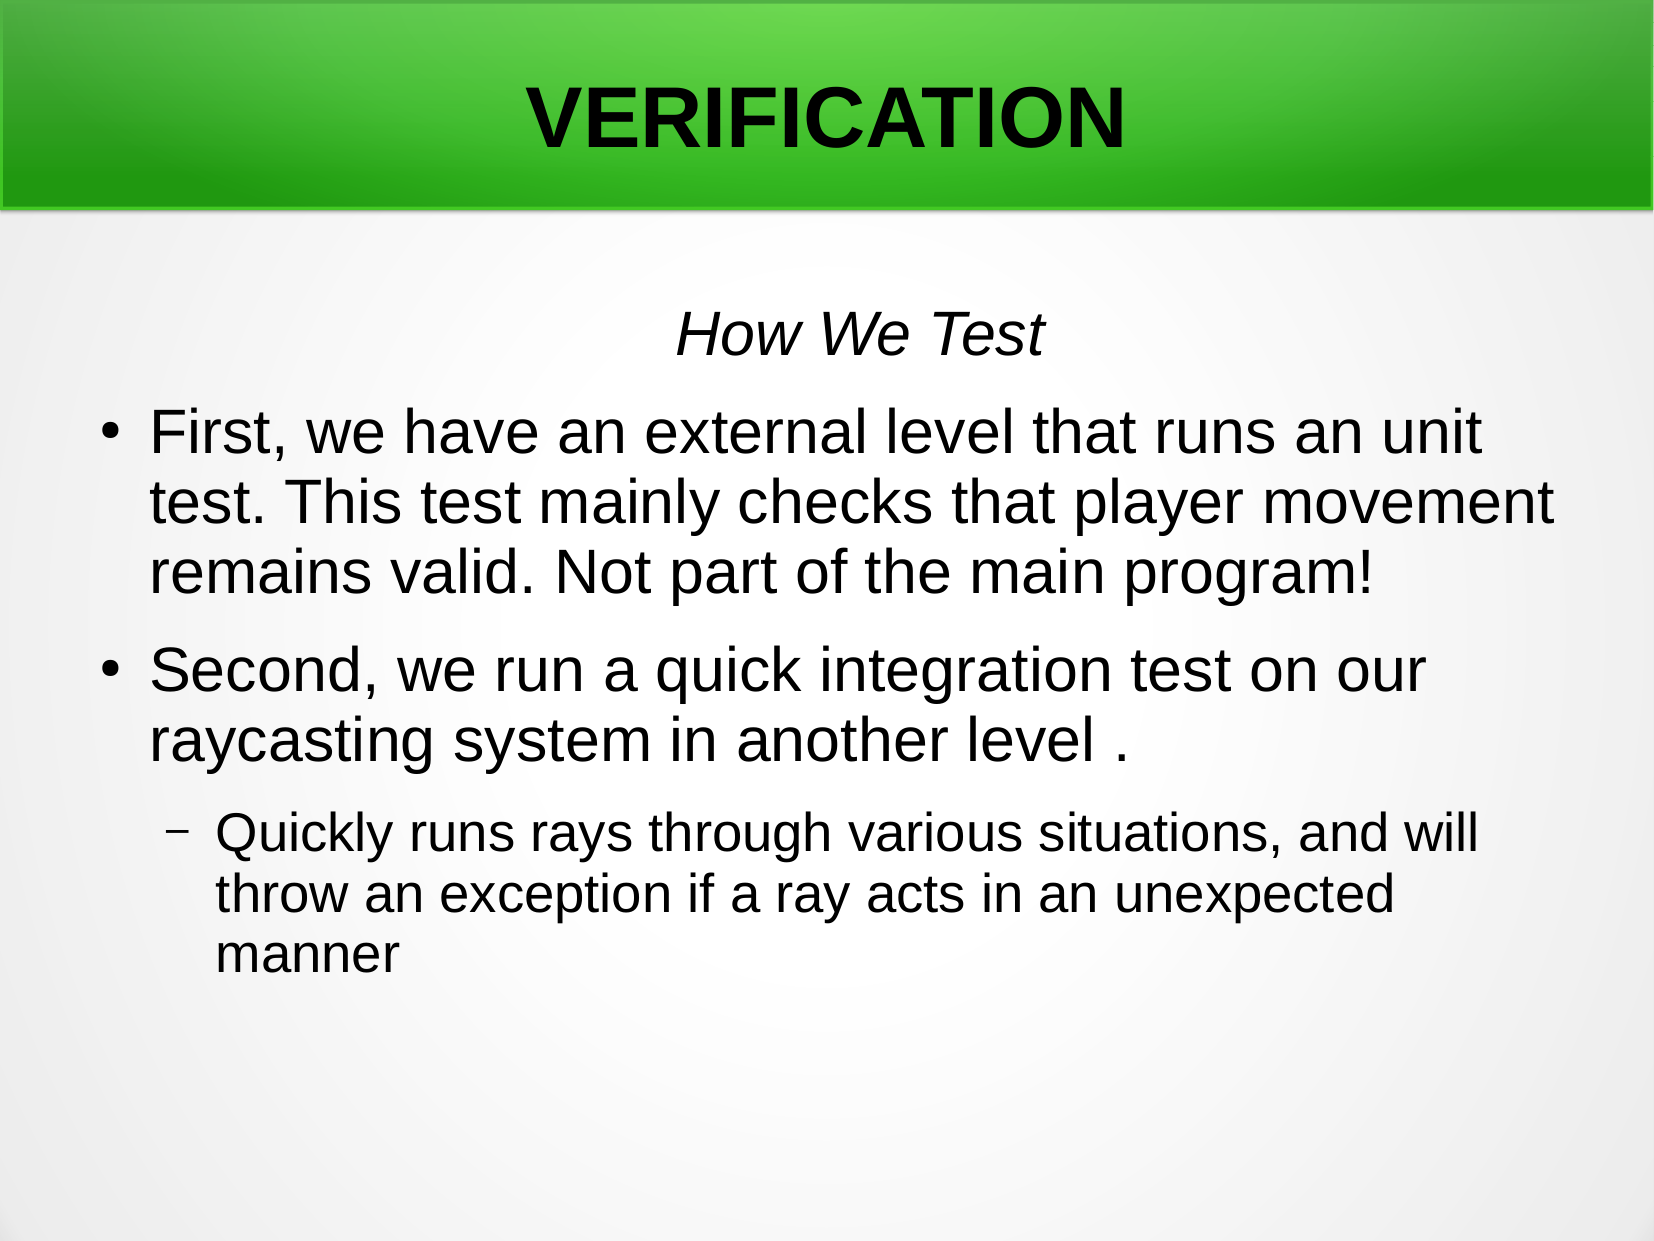

# VERIFICATION
How We Test
First, we have an external level that runs an unit test. This test mainly checks that player movement remains valid. Not part of the main program!
Second, we run a quick integration test on our raycasting system in another level .
Quickly runs rays through various situations, and will throw an exception if a ray acts in an unexpected manner